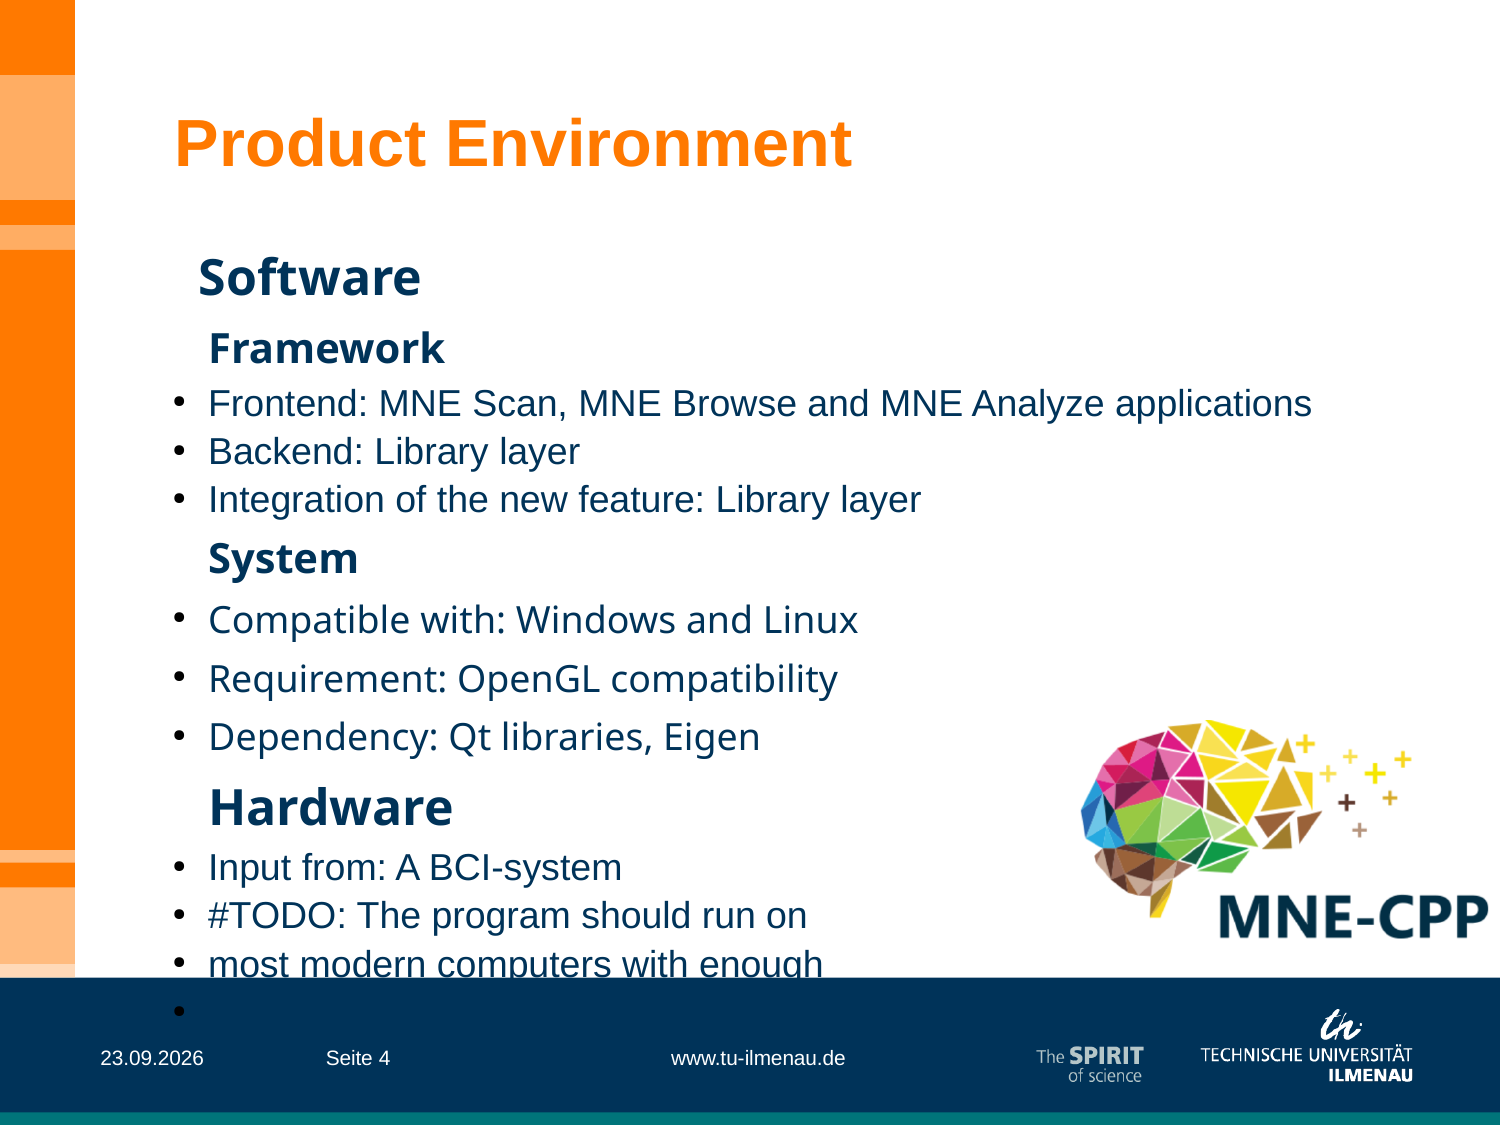

Product Environment
 Software
Framework
Frontend: MNE Scan, MNE Browse and MNE Analyze applications
Backend: Library layer
Integration of the new feature: Library layer
System
Compatible with: Windows and Linux
Requirement: OpenGL compatibility
Dependency: Qt libraries, Eigen
Hardware
Input from: A BCI-system
#TODO: The program should run on
most modern computers with enough
 performance to handle it.
Seite
www.tu-ilmenau.de